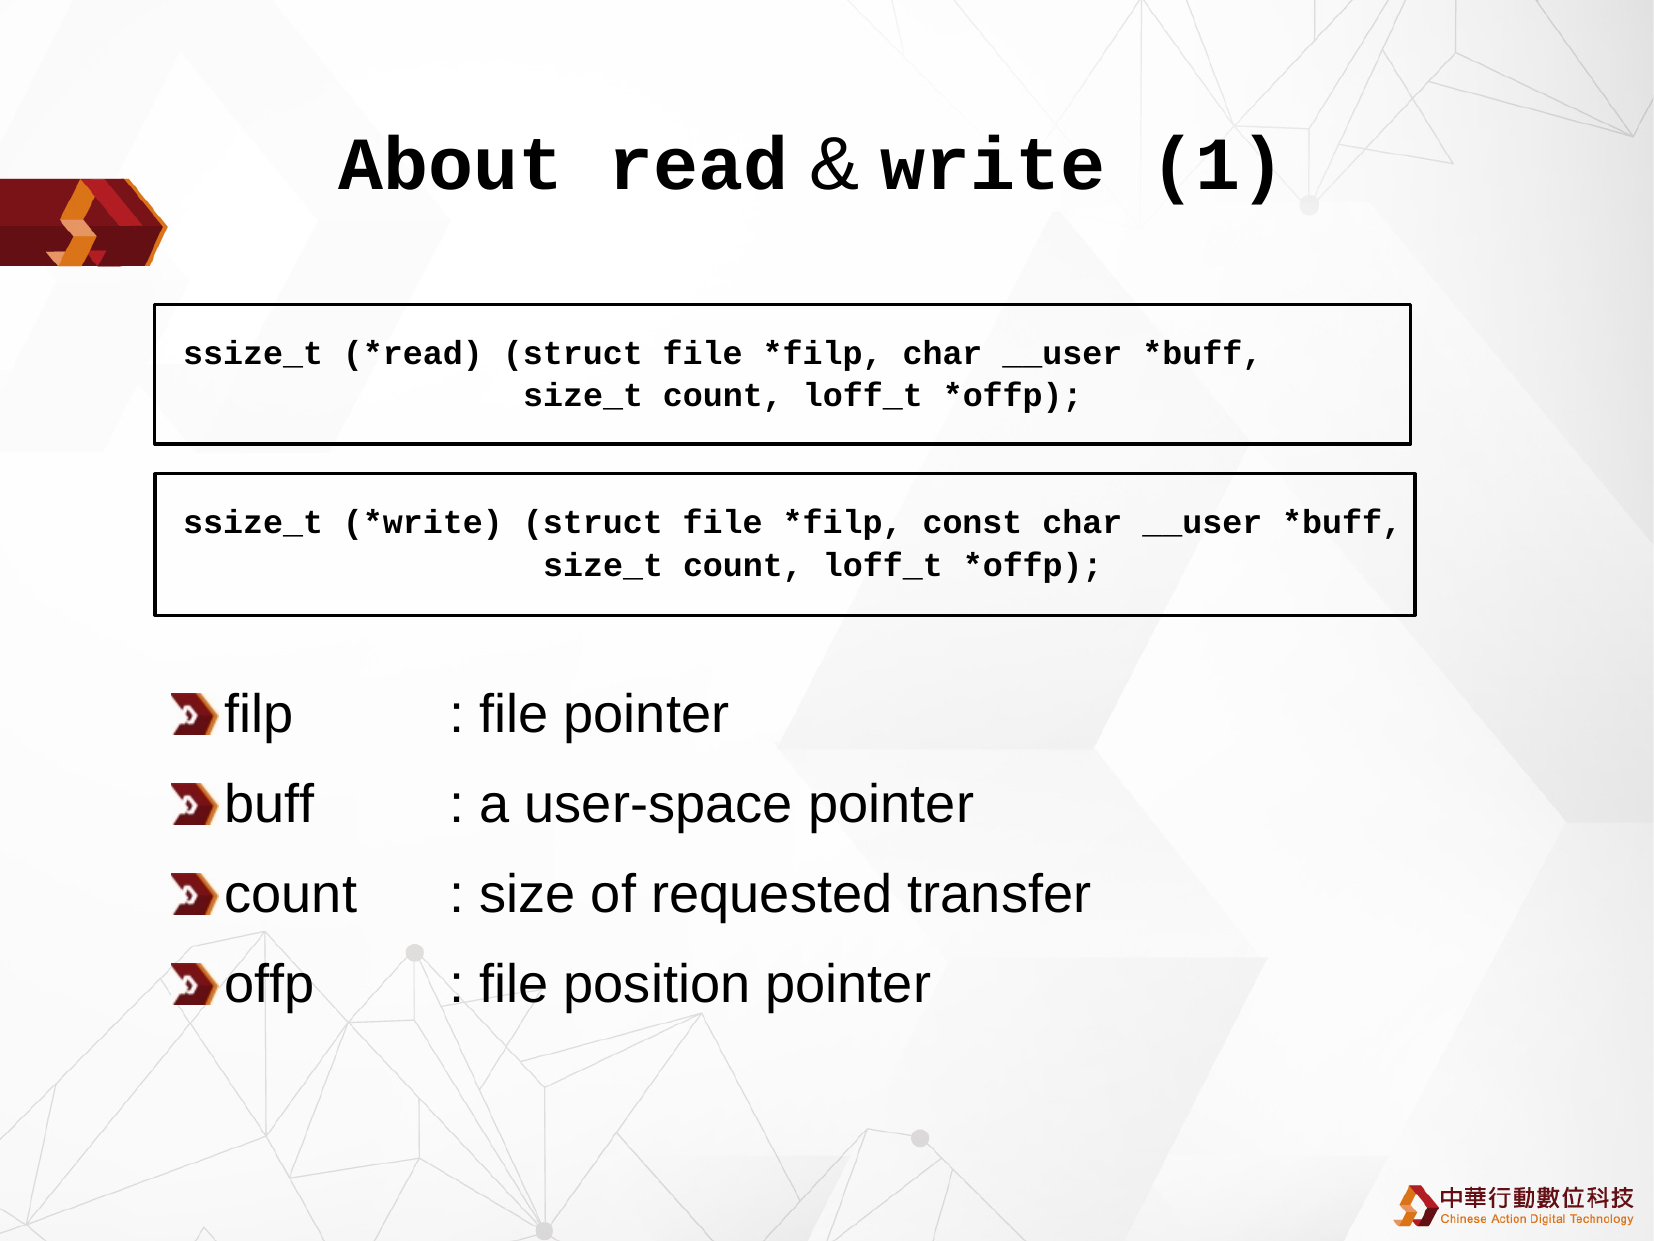

# About read & write (1)
ssize_t (*read) (struct file *filp, char __user *buff,
 size_t count, loff_t *offp);
ssize_t (*write) (struct file *filp, const char __user *buff,
 size_t count, loff_t *offp);
filp			: file pointer
buff 	: a user-space pointer
count		: size of requested transfer
offp		: file position pointer